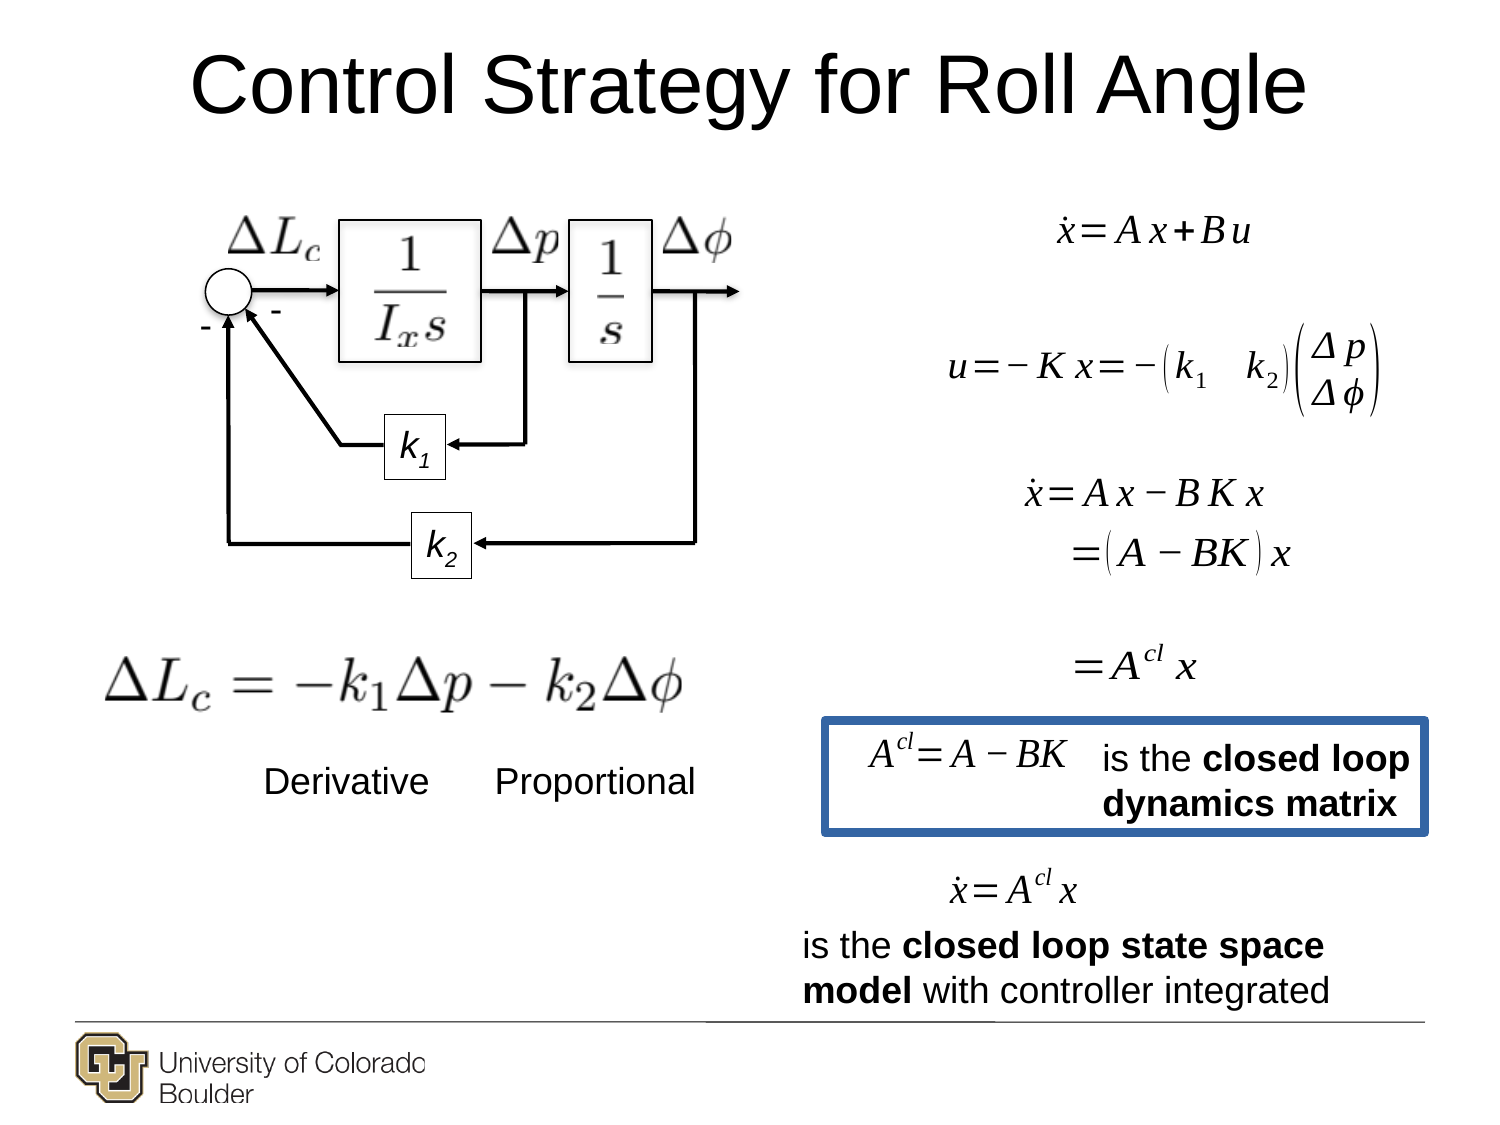

# Control Strategy for Roll Angle
-
-
k1
k2
is the closed loop dynamics matrix
Derivative
Proportional
is the closed loop state space model with controller integrated